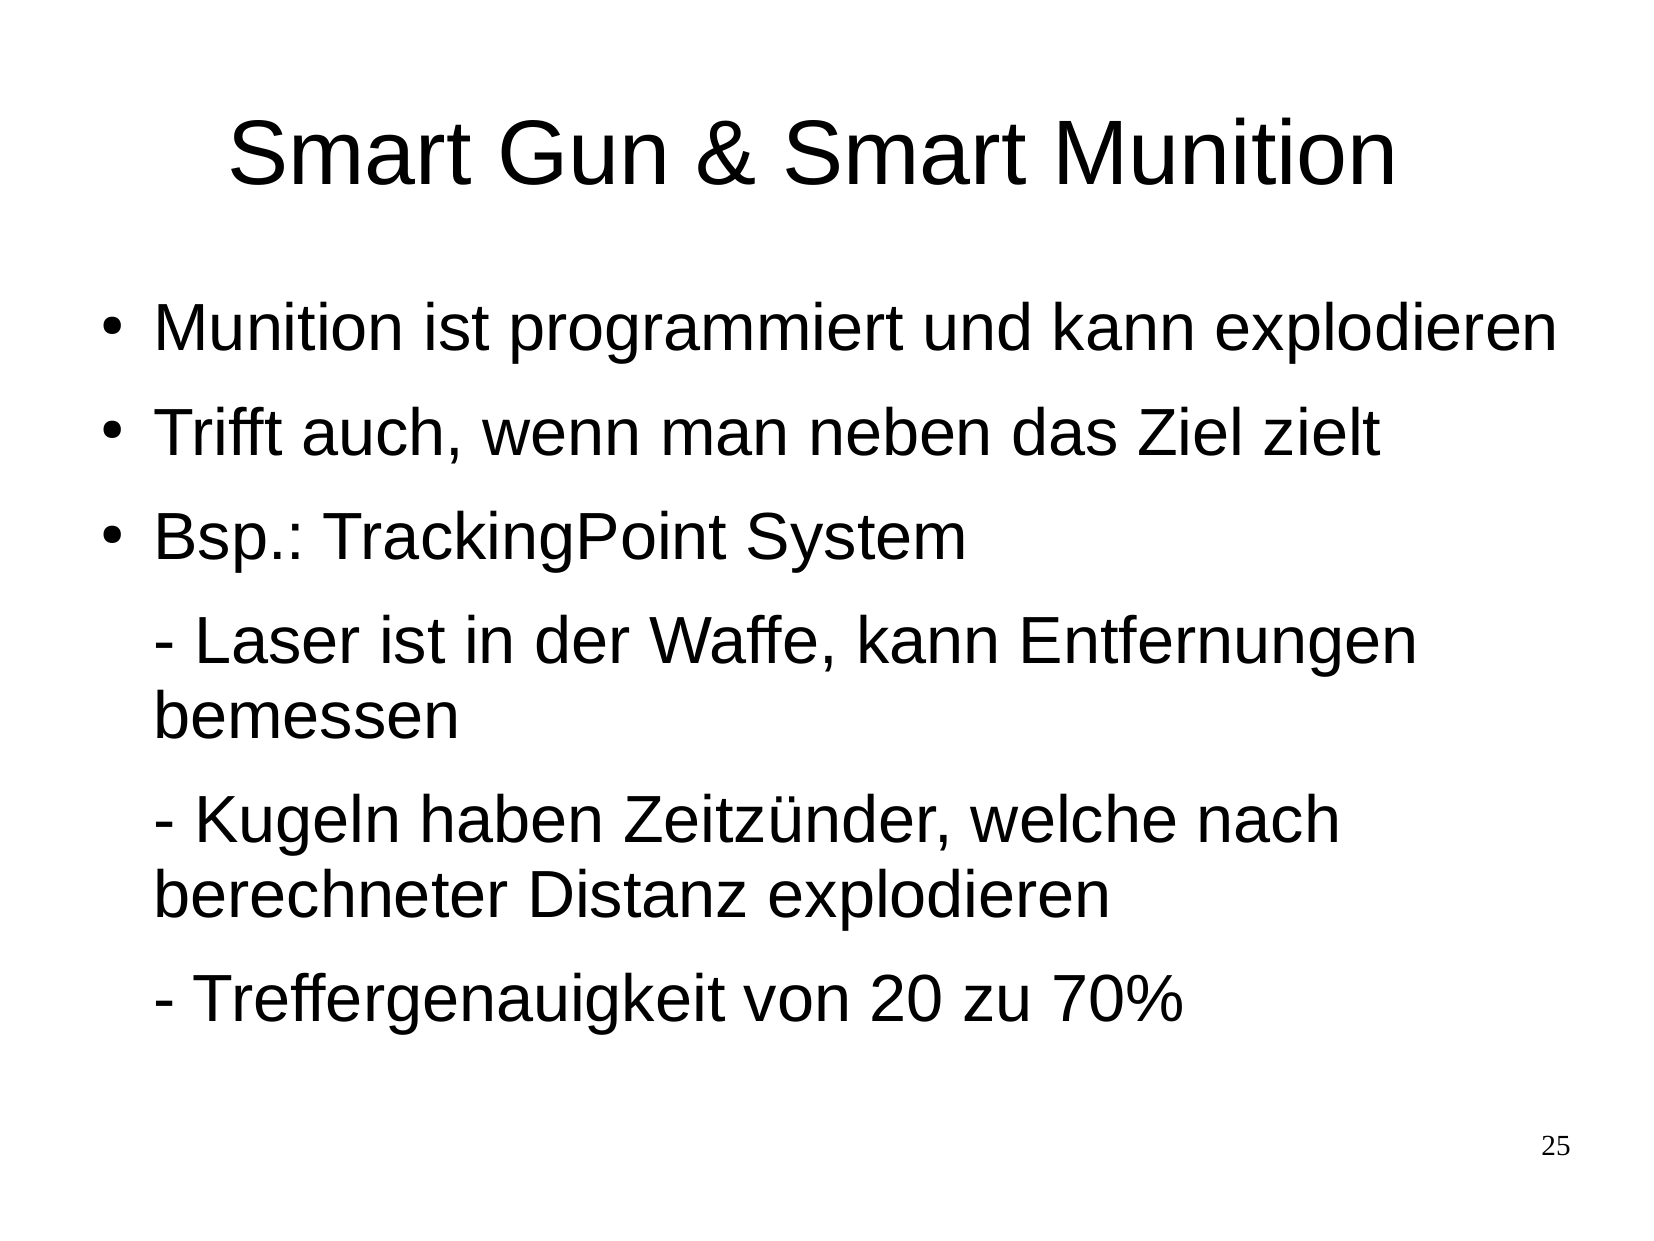

# Smart Gun & Smart Munition
Munition ist programmiert und kann explodieren
Trifft auch, wenn man neben das Ziel zielt
Bsp.: TrackingPoint System
- Laser ist in der Waffe, kann Entfernungen bemessen
- Kugeln haben Zeitzünder, welche nach berechneter Distanz explodieren
- Treffergenauigkeit von 20 zu 70%
25